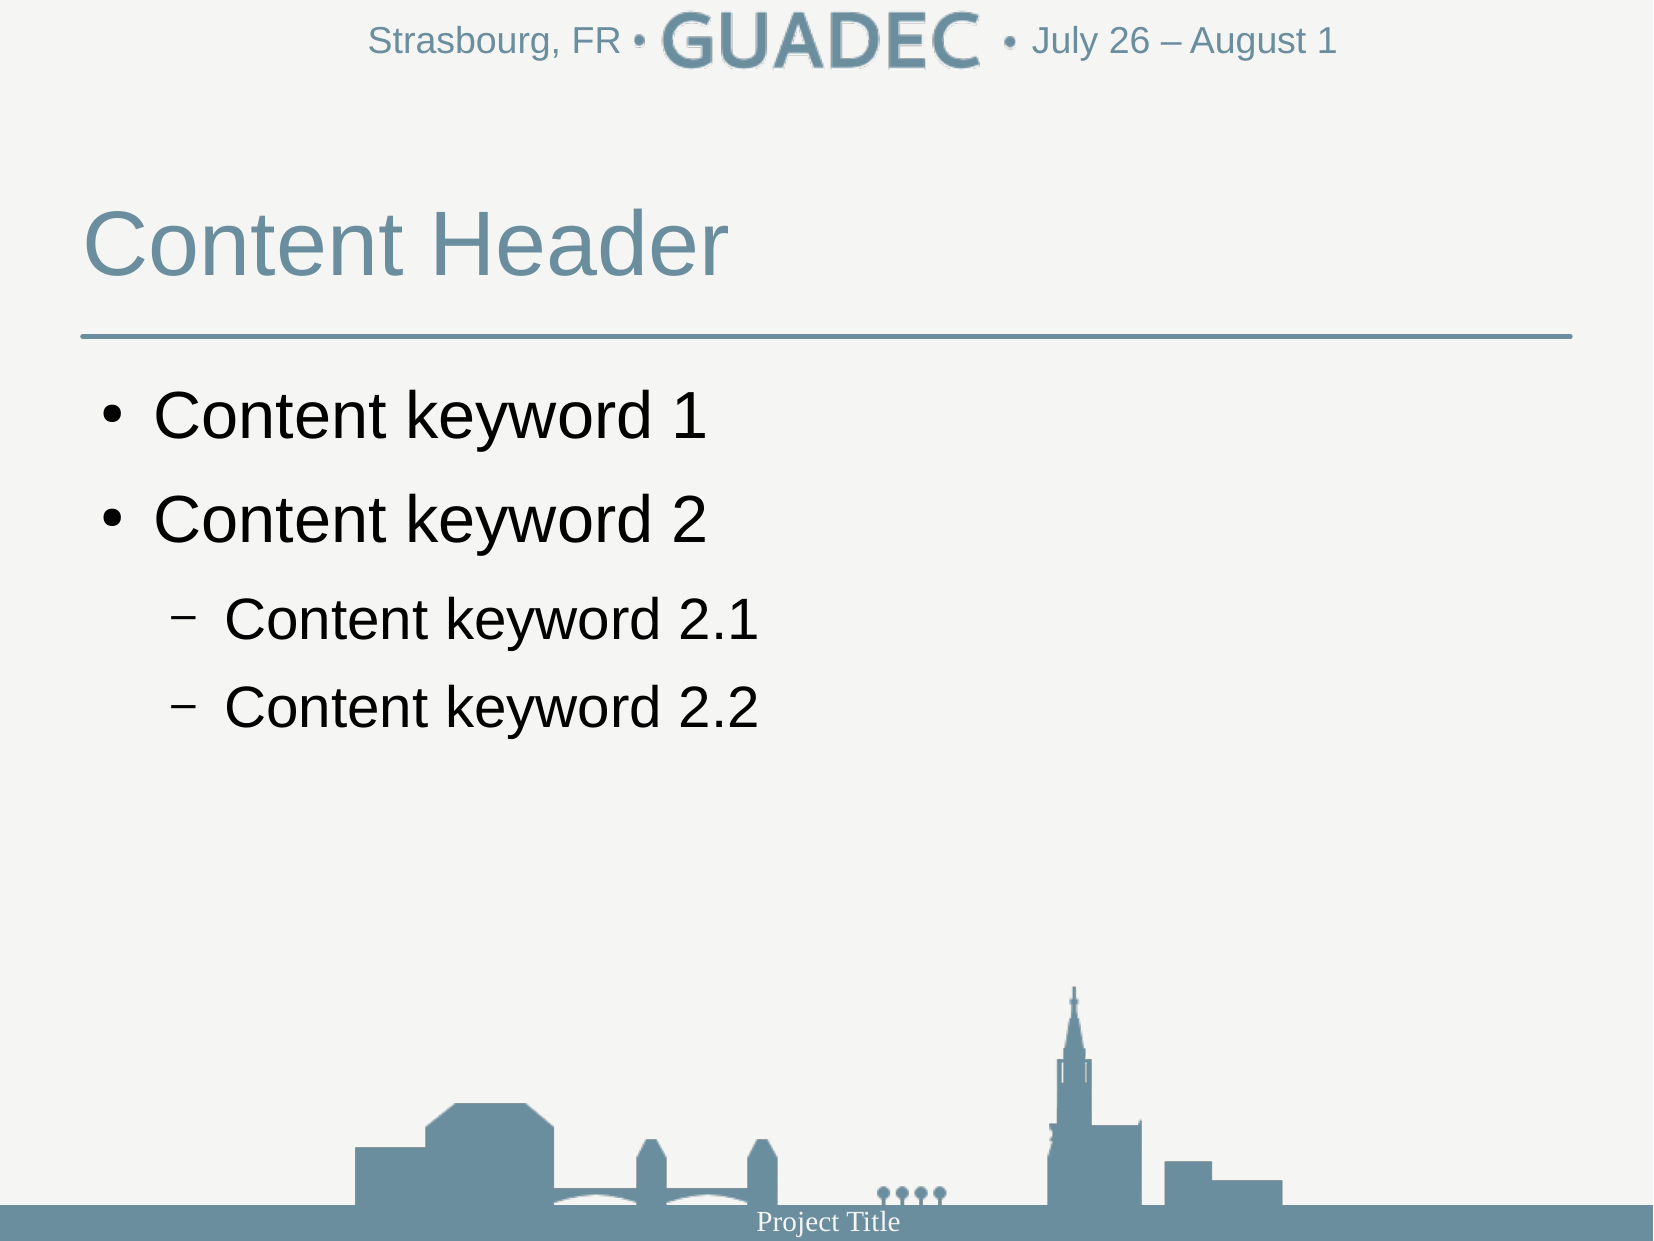

# Content Header
Content keyword 1
Content keyword 2
Content keyword 2.1
Content keyword 2.2
Project Title